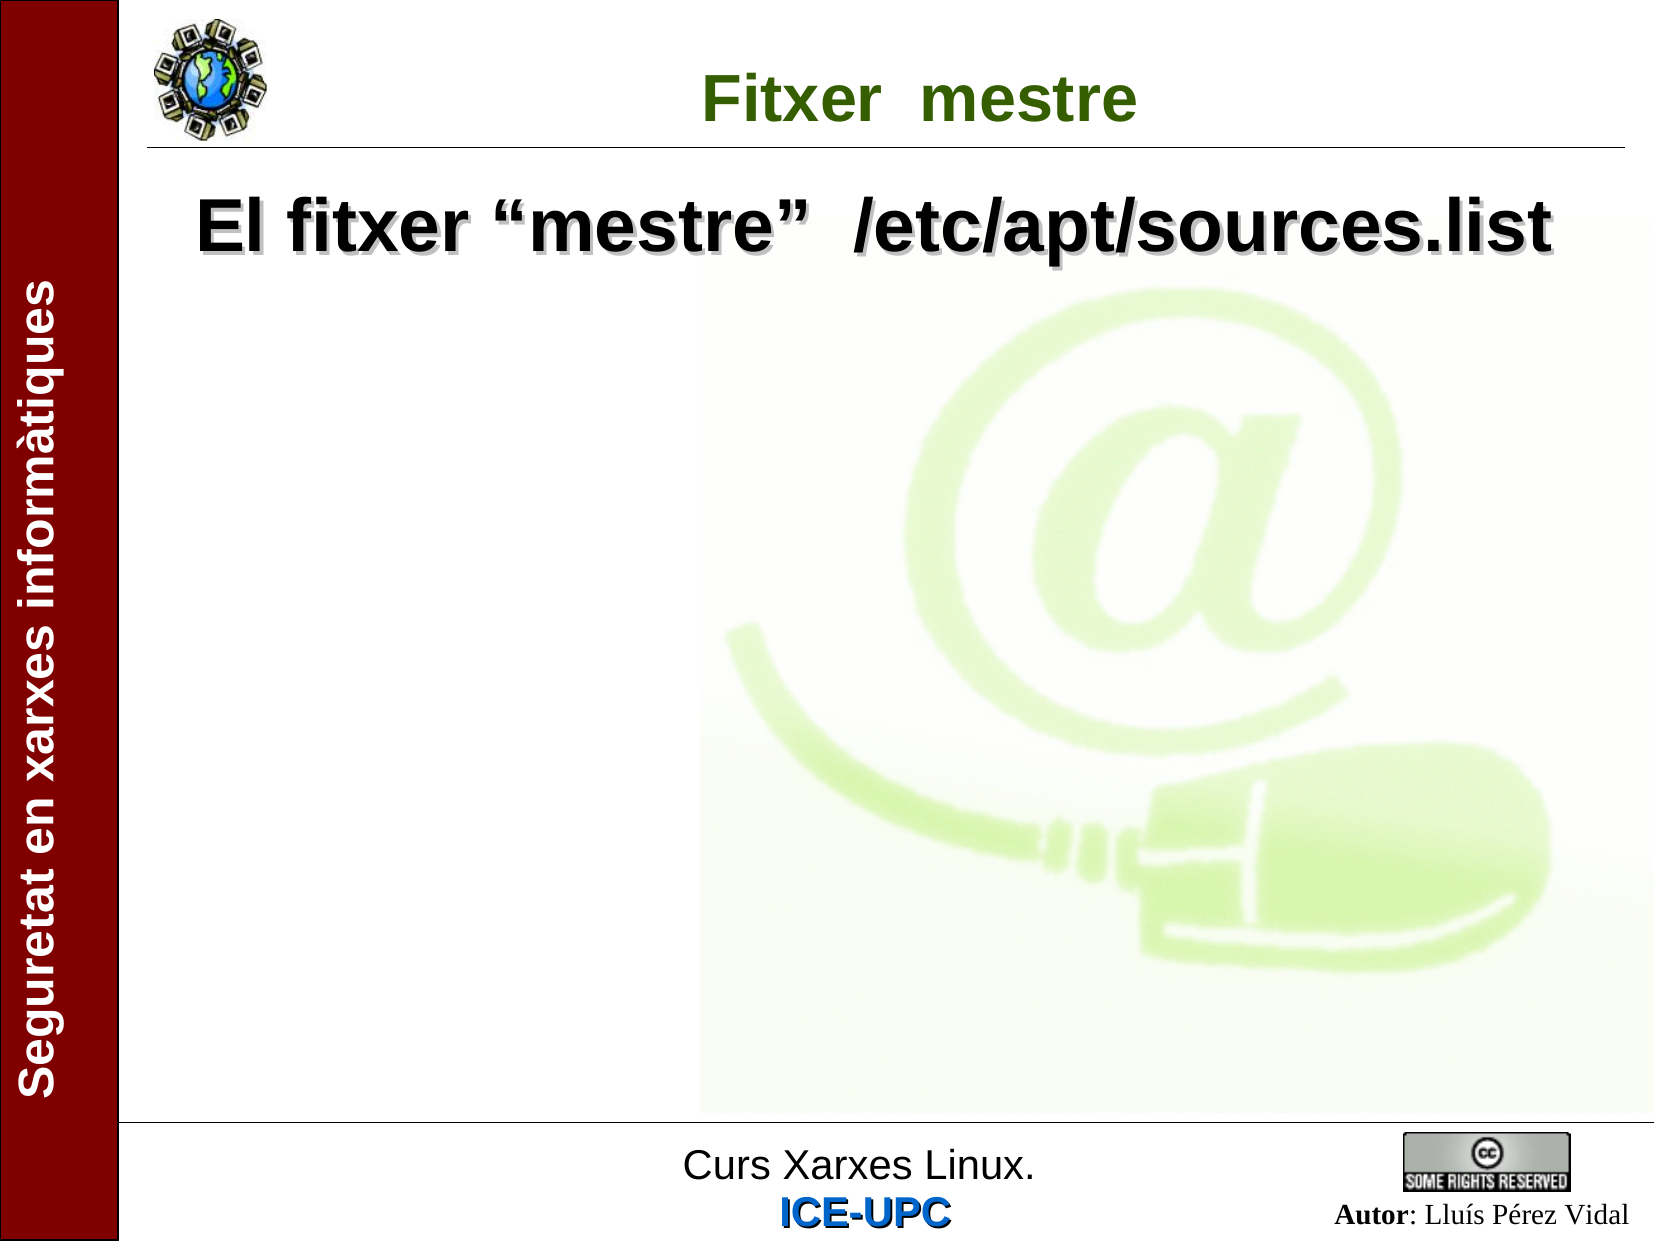

# Fitxer mestre
 El fitxer “mestre” /etc/apt/sources.list